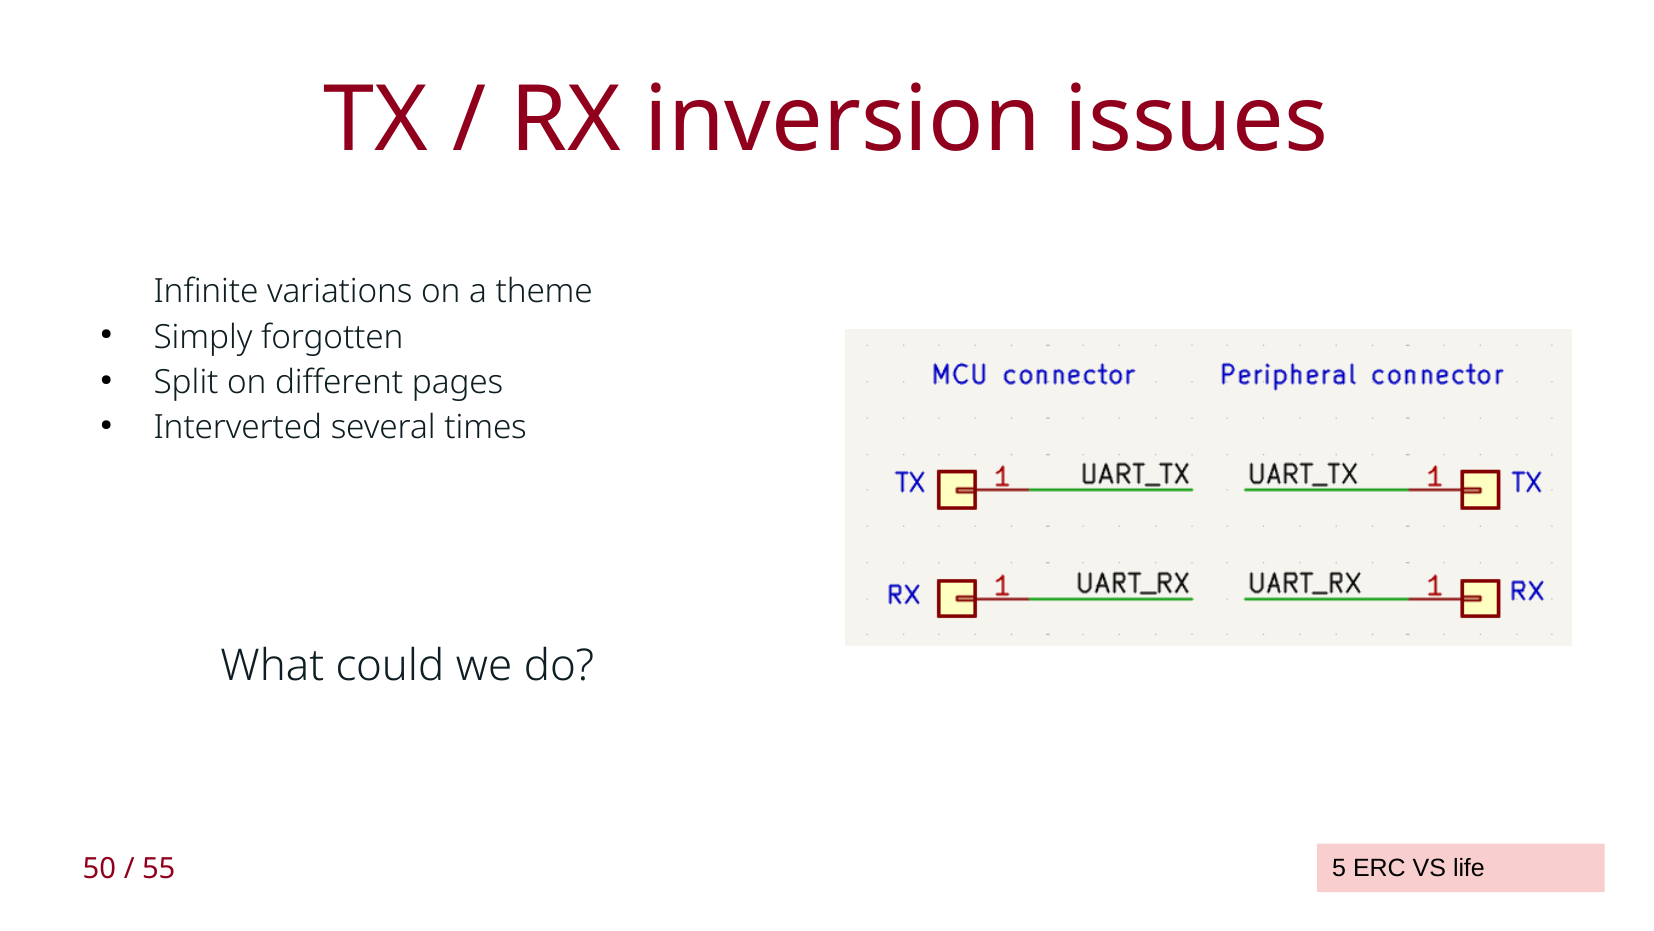

# TX / RX inversion issues
Infinite variations on a theme
Simply forgotten
Split on different pages
Interverted several times
What could we do?
5 ERC VS life
50